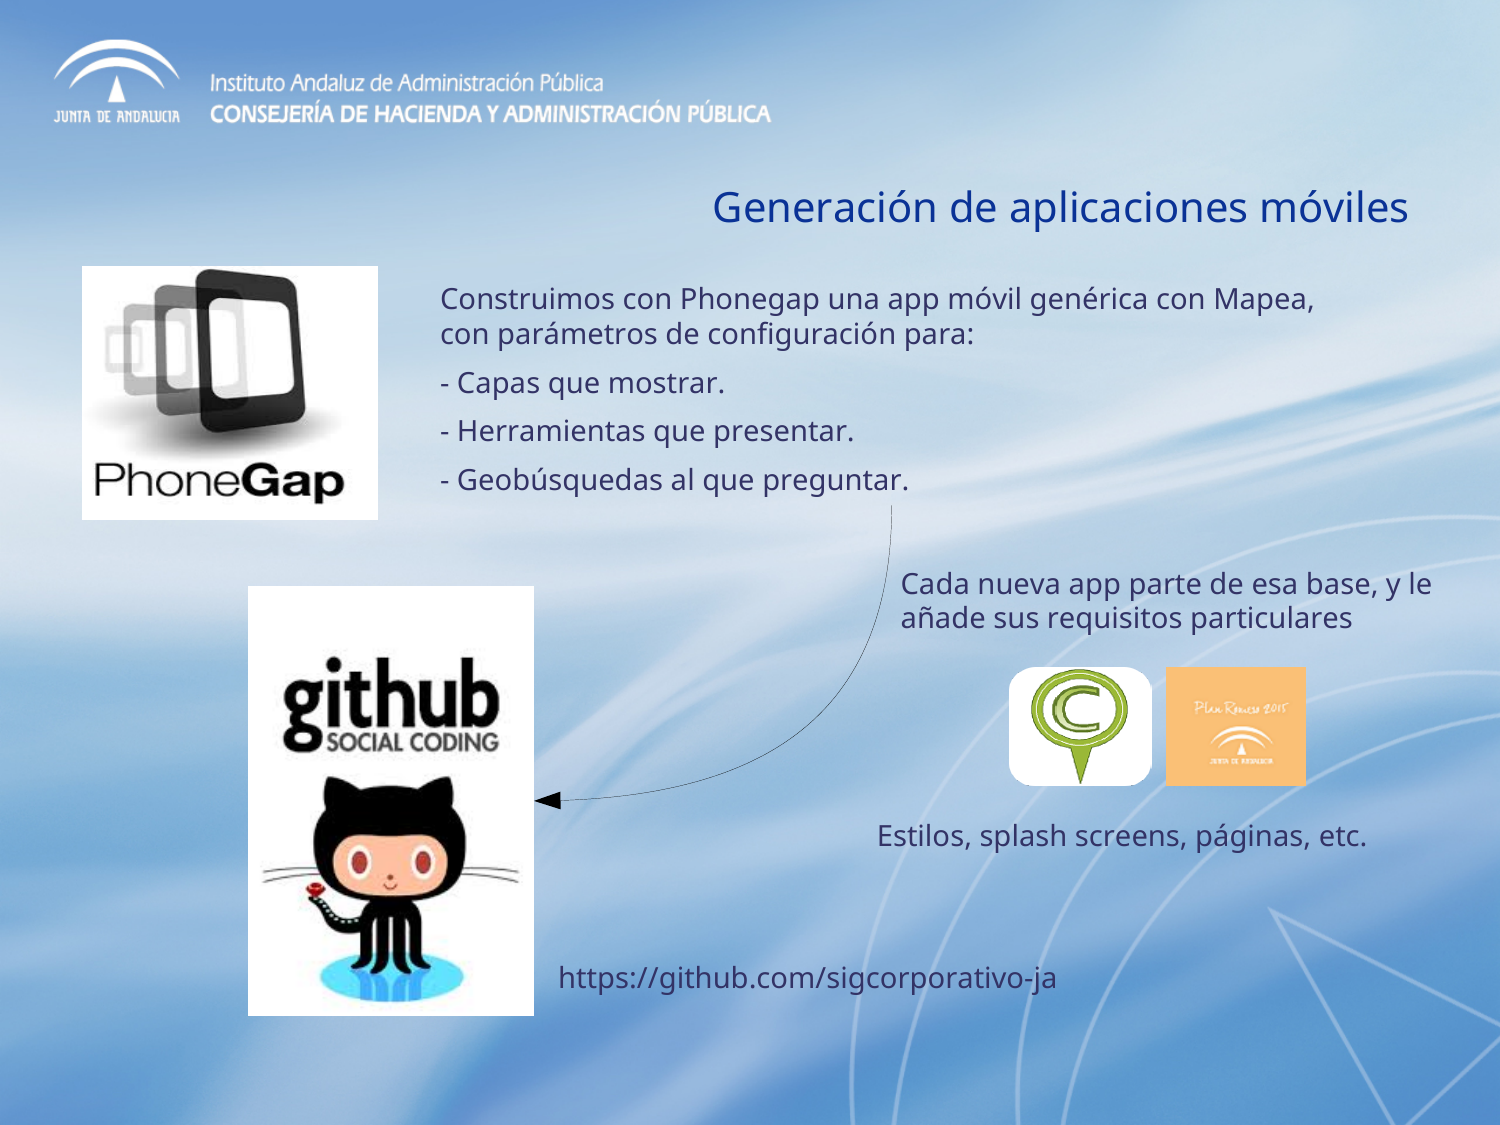

# Generación de aplicaciones móviles
Construimos con Phonegap una app móvil genérica con Mapea, con parámetros de configuración para:
- Capas que mostrar.
- Herramientas que presentar.
- Geobúsquedas al que preguntar.
Cada nueva app parte de esa base, y le añade sus requisitos particulares
Estilos, splash screens, páginas, etc.
https://github.com/sigcorporativo-ja